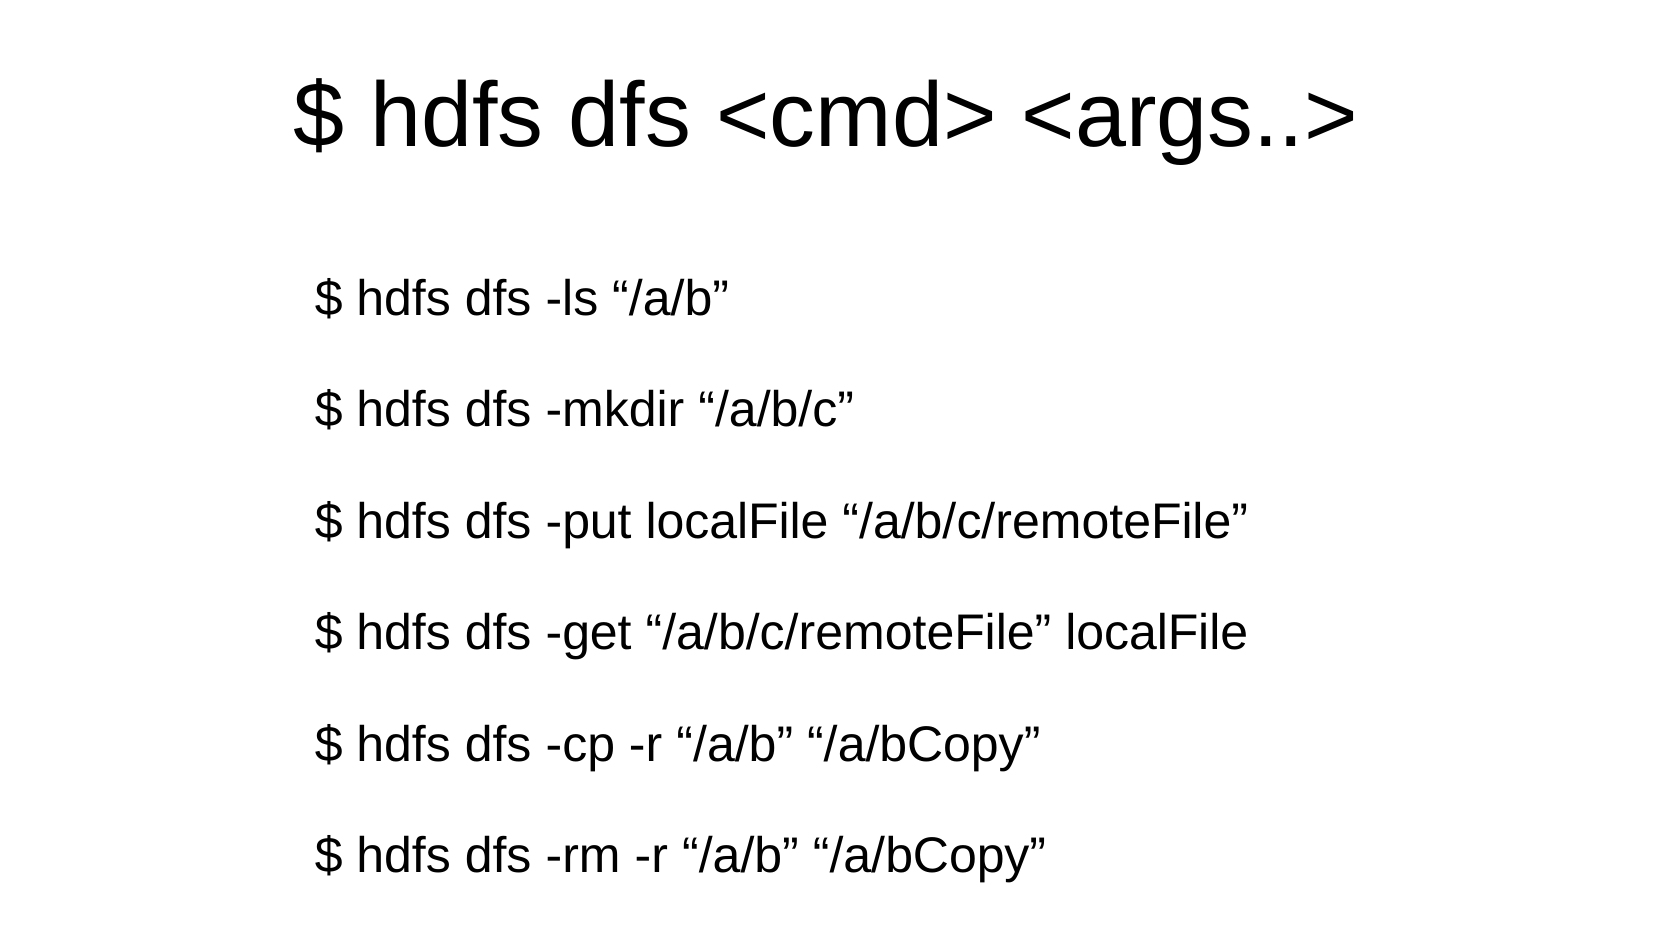

# $ hdfs dfs <cmd> <args..>
$ hdfs dfs -ls “/a/b”
$ hdfs dfs -mkdir “/a/b/c”
$ hdfs dfs -put localFile “/a/b/c/remoteFile”
$ hdfs dfs -get “/a/b/c/remoteFile” localFile
$ hdfs dfs -cp -r “/a/b” “/a/bCopy”
$ hdfs dfs -rm -r “/a/b” “/a/bCopy”